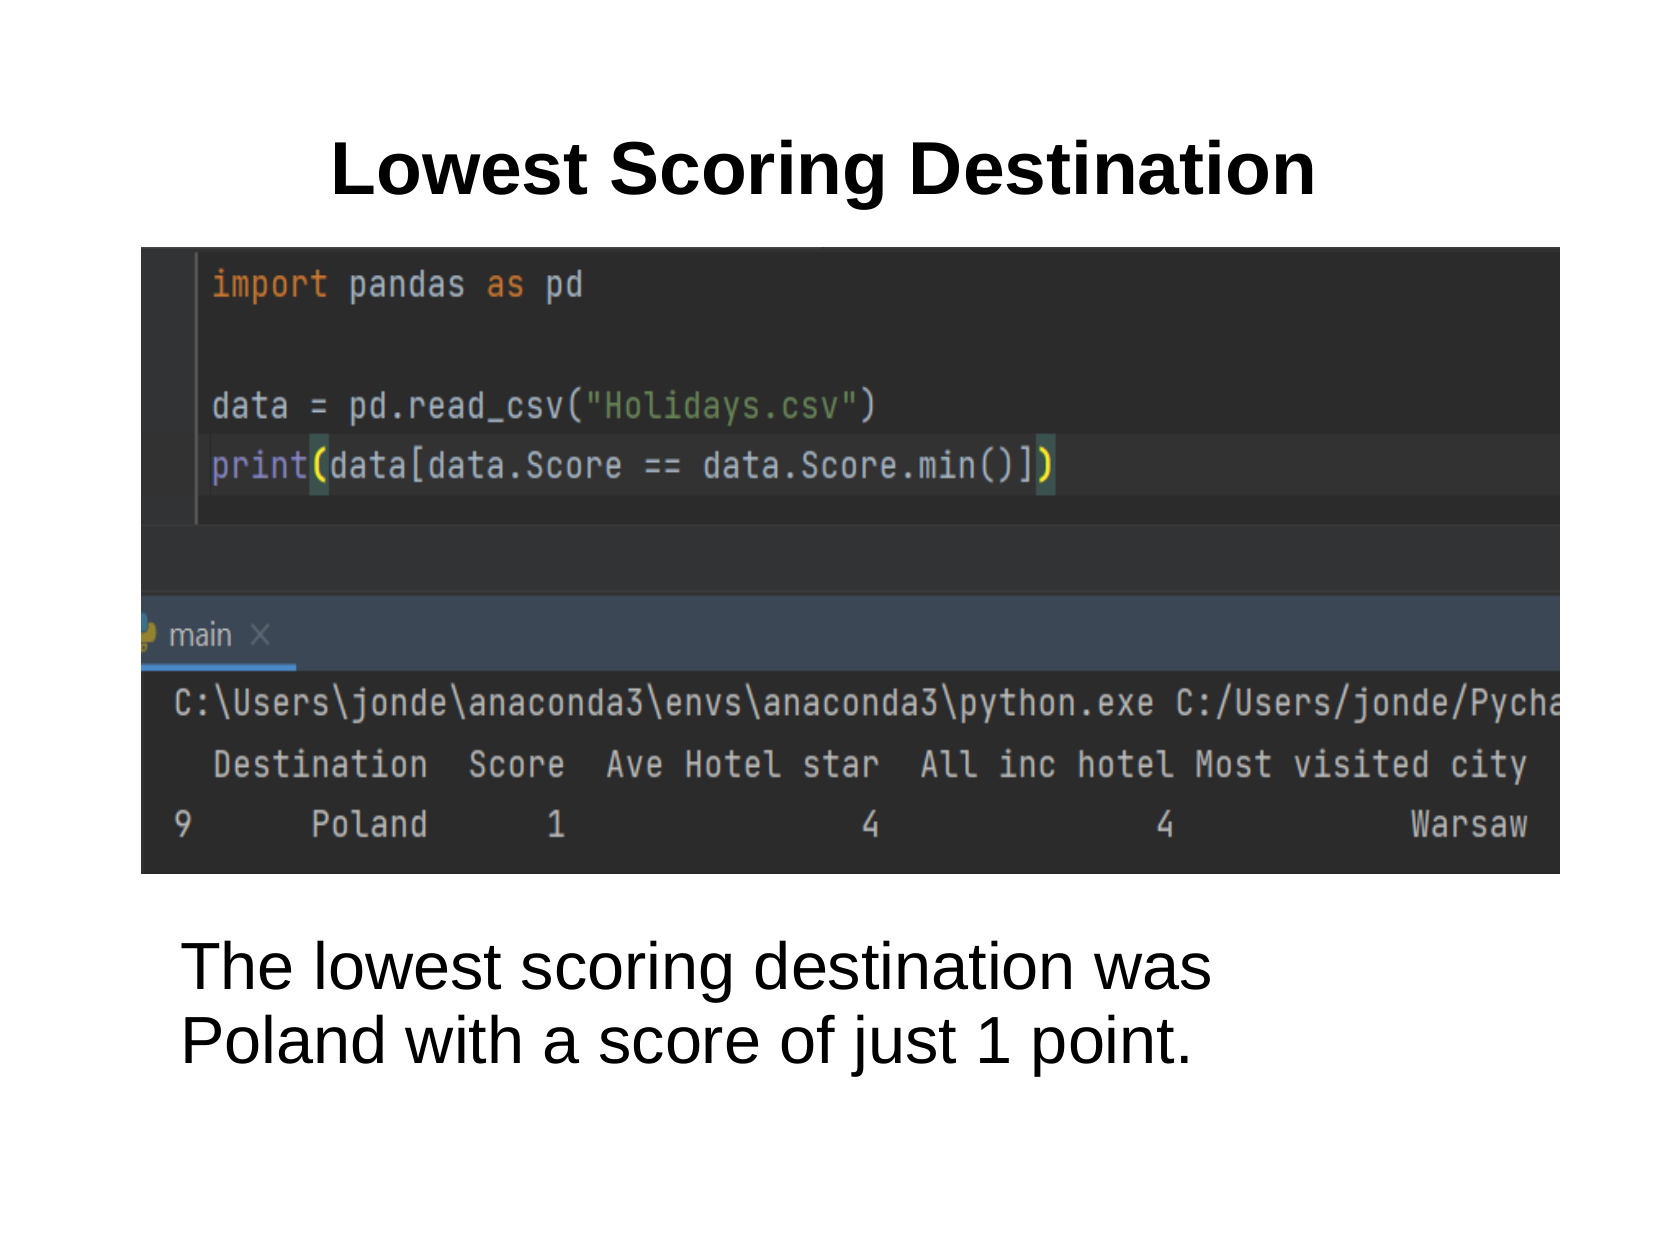

# Lowest Scoring Destination
The lowest scoring destination was Poland with a score of just 1 point.